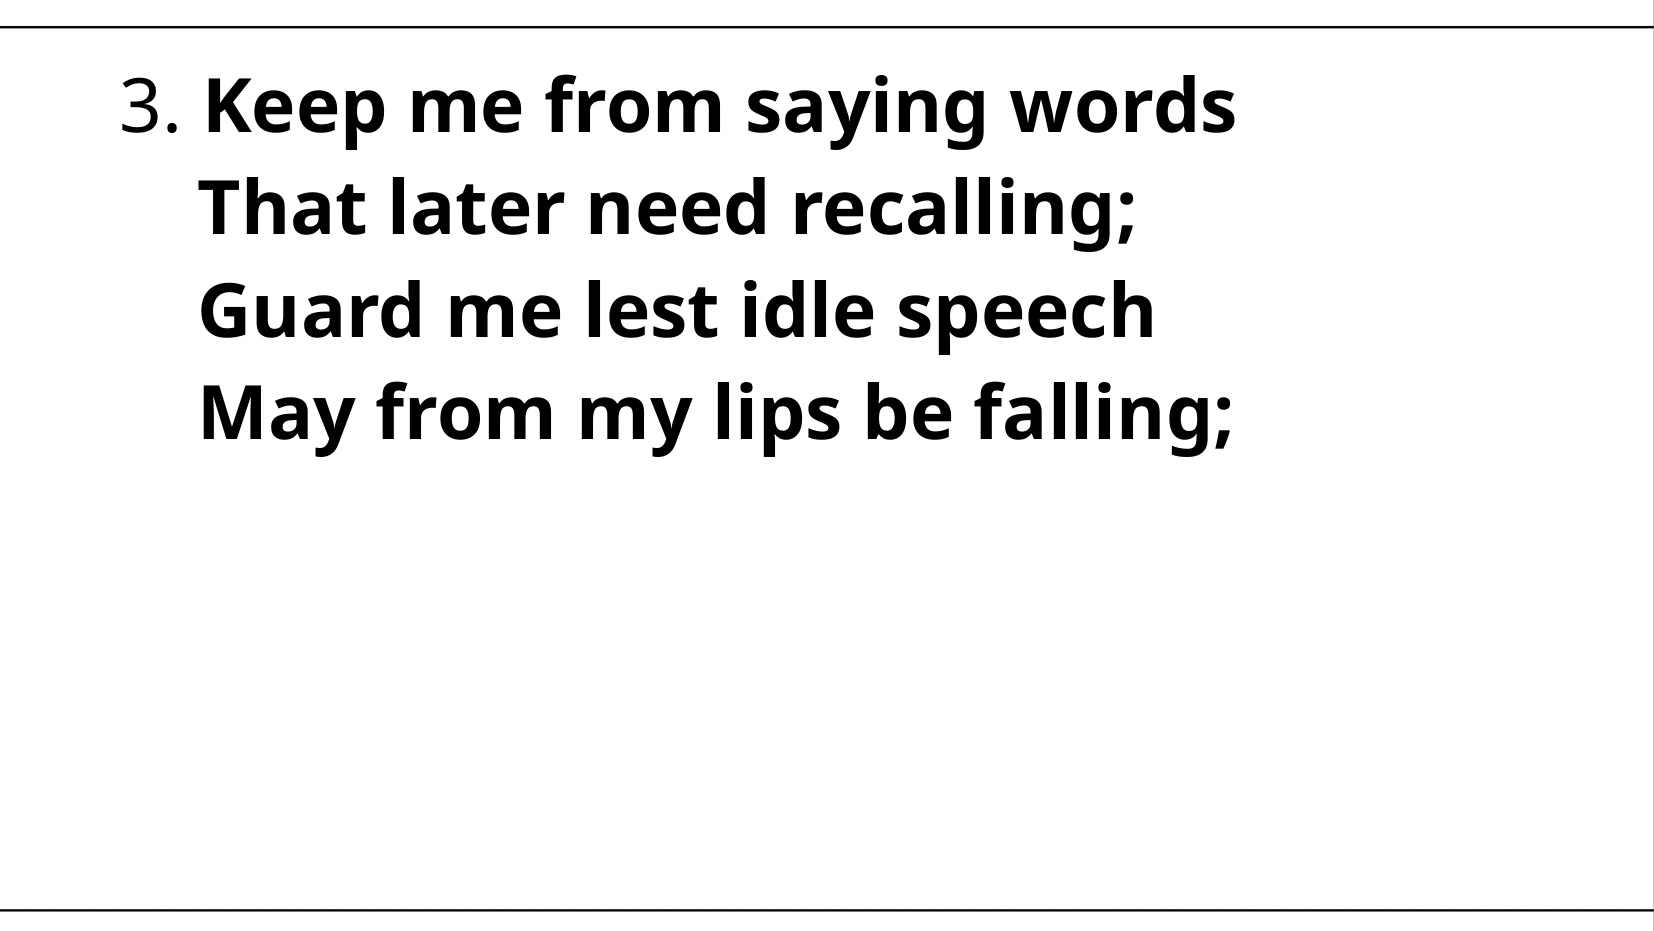

3. Keep me from saying words
 That later need recalling;
 Guard me lest idle speech
 May from my lips be falling;